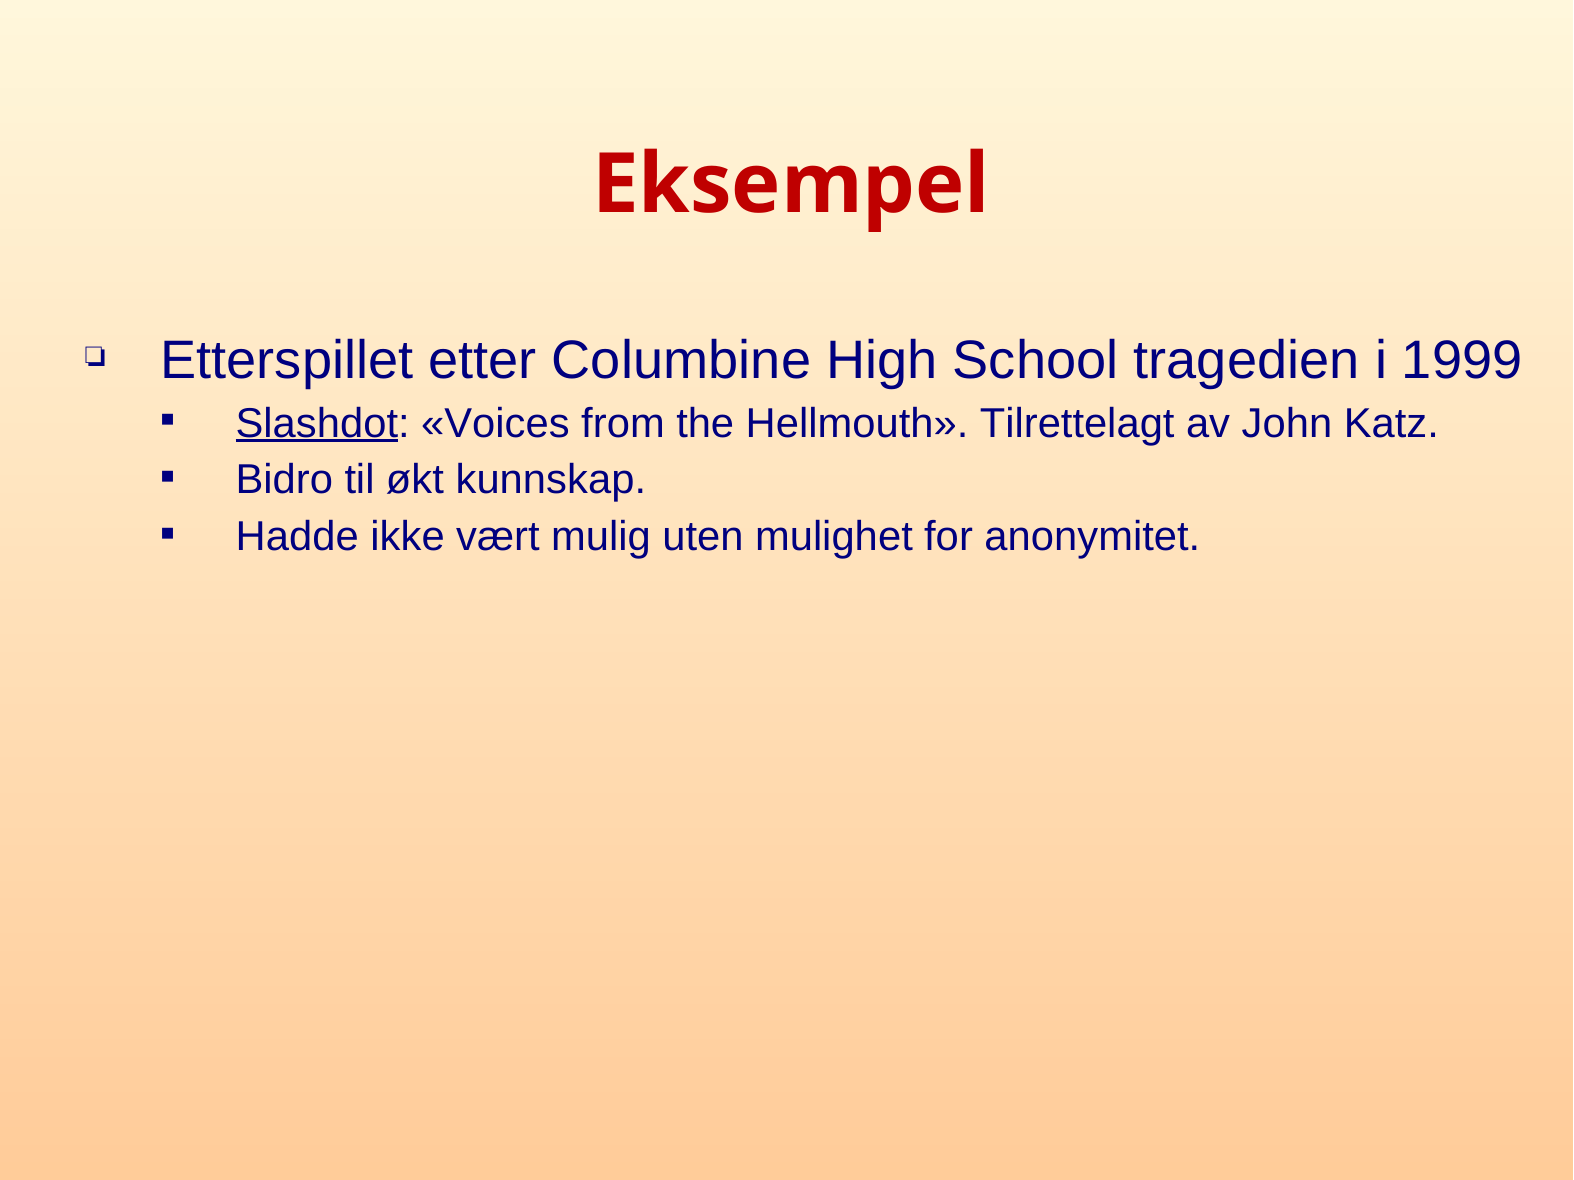

# Eksempel
Etterspillet etter Columbine High School tragedien i 1999
Slashdot: «Voices from the Hellmouth». Tilrettelagt av John Katz.
Bidro til økt kunnskap.
Hadde ikke vært mulig uten mulighet for anonymitet.